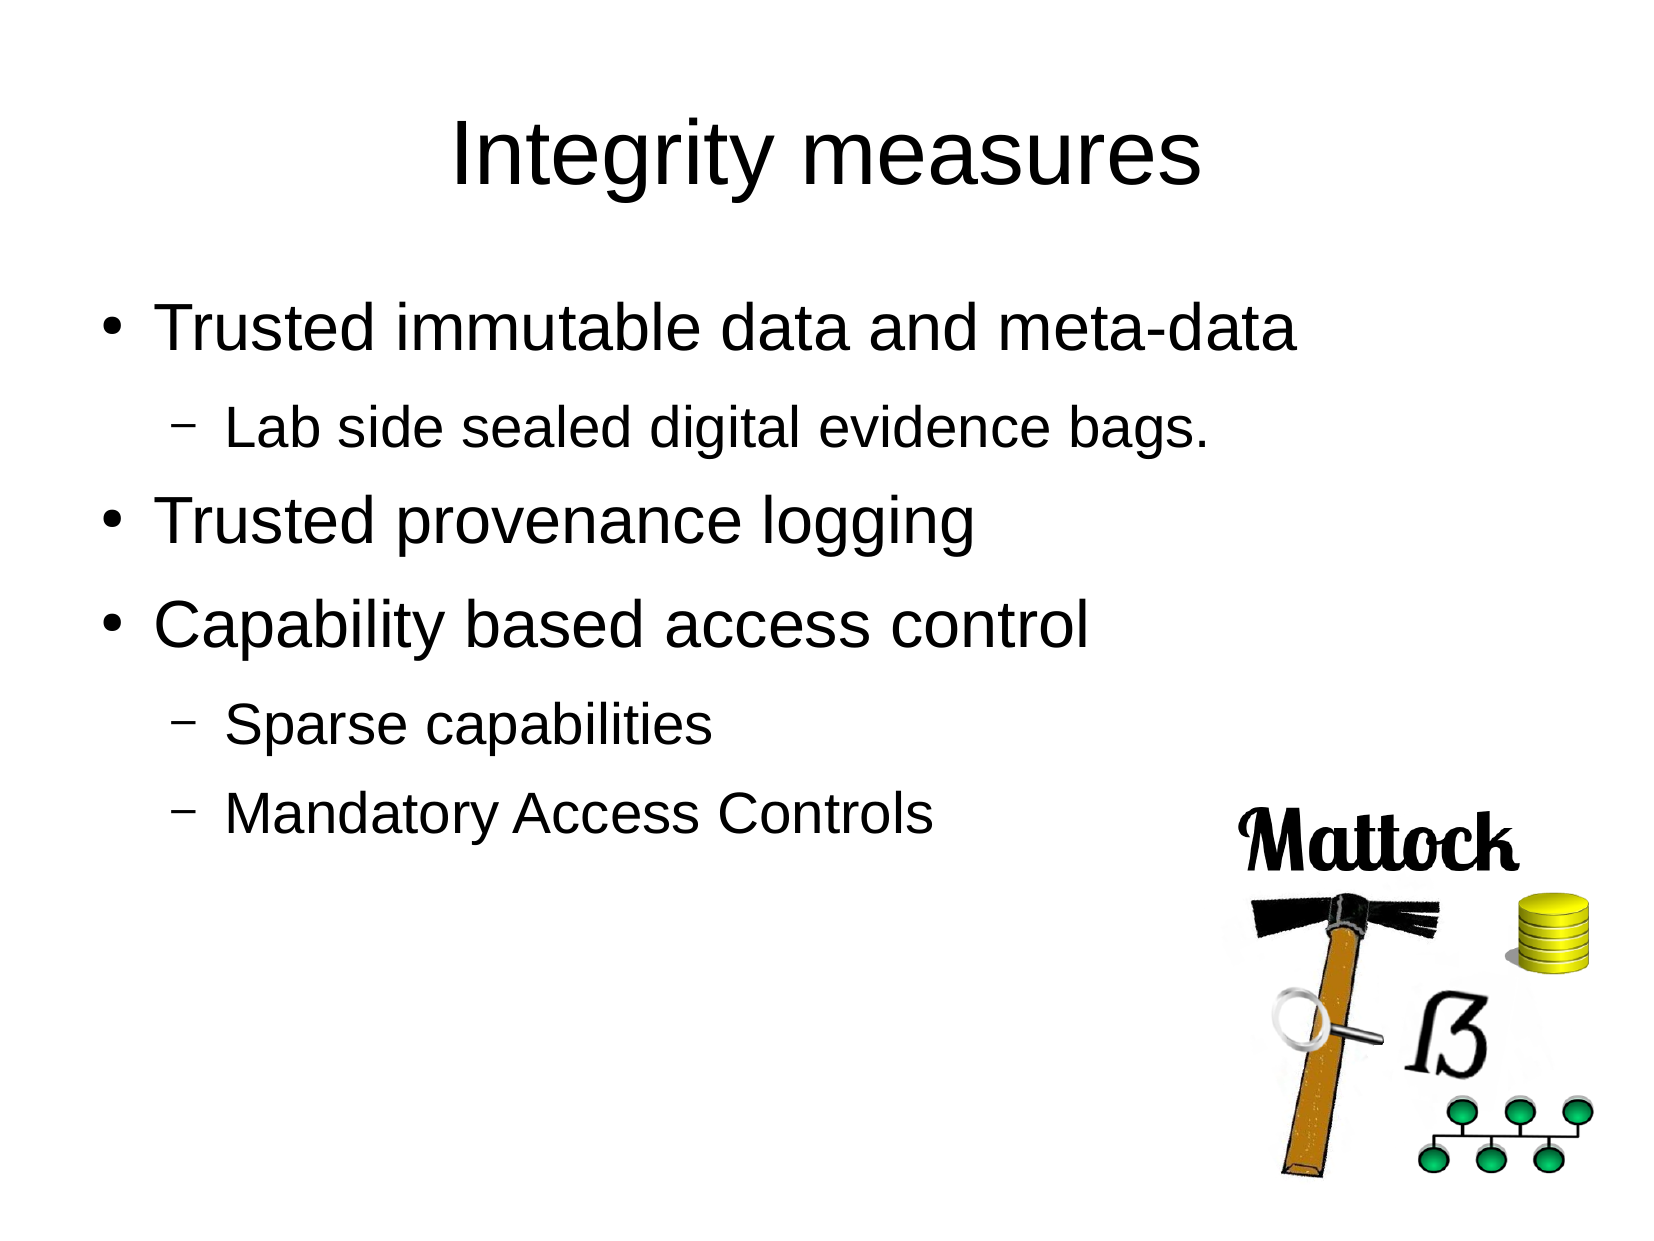

# Integrity measures
Trusted immutable data and meta-data
Lab side sealed digital evidence bags.
Trusted provenance logging
Capability based access control
Sparse capabilities
Mandatory Access Controls